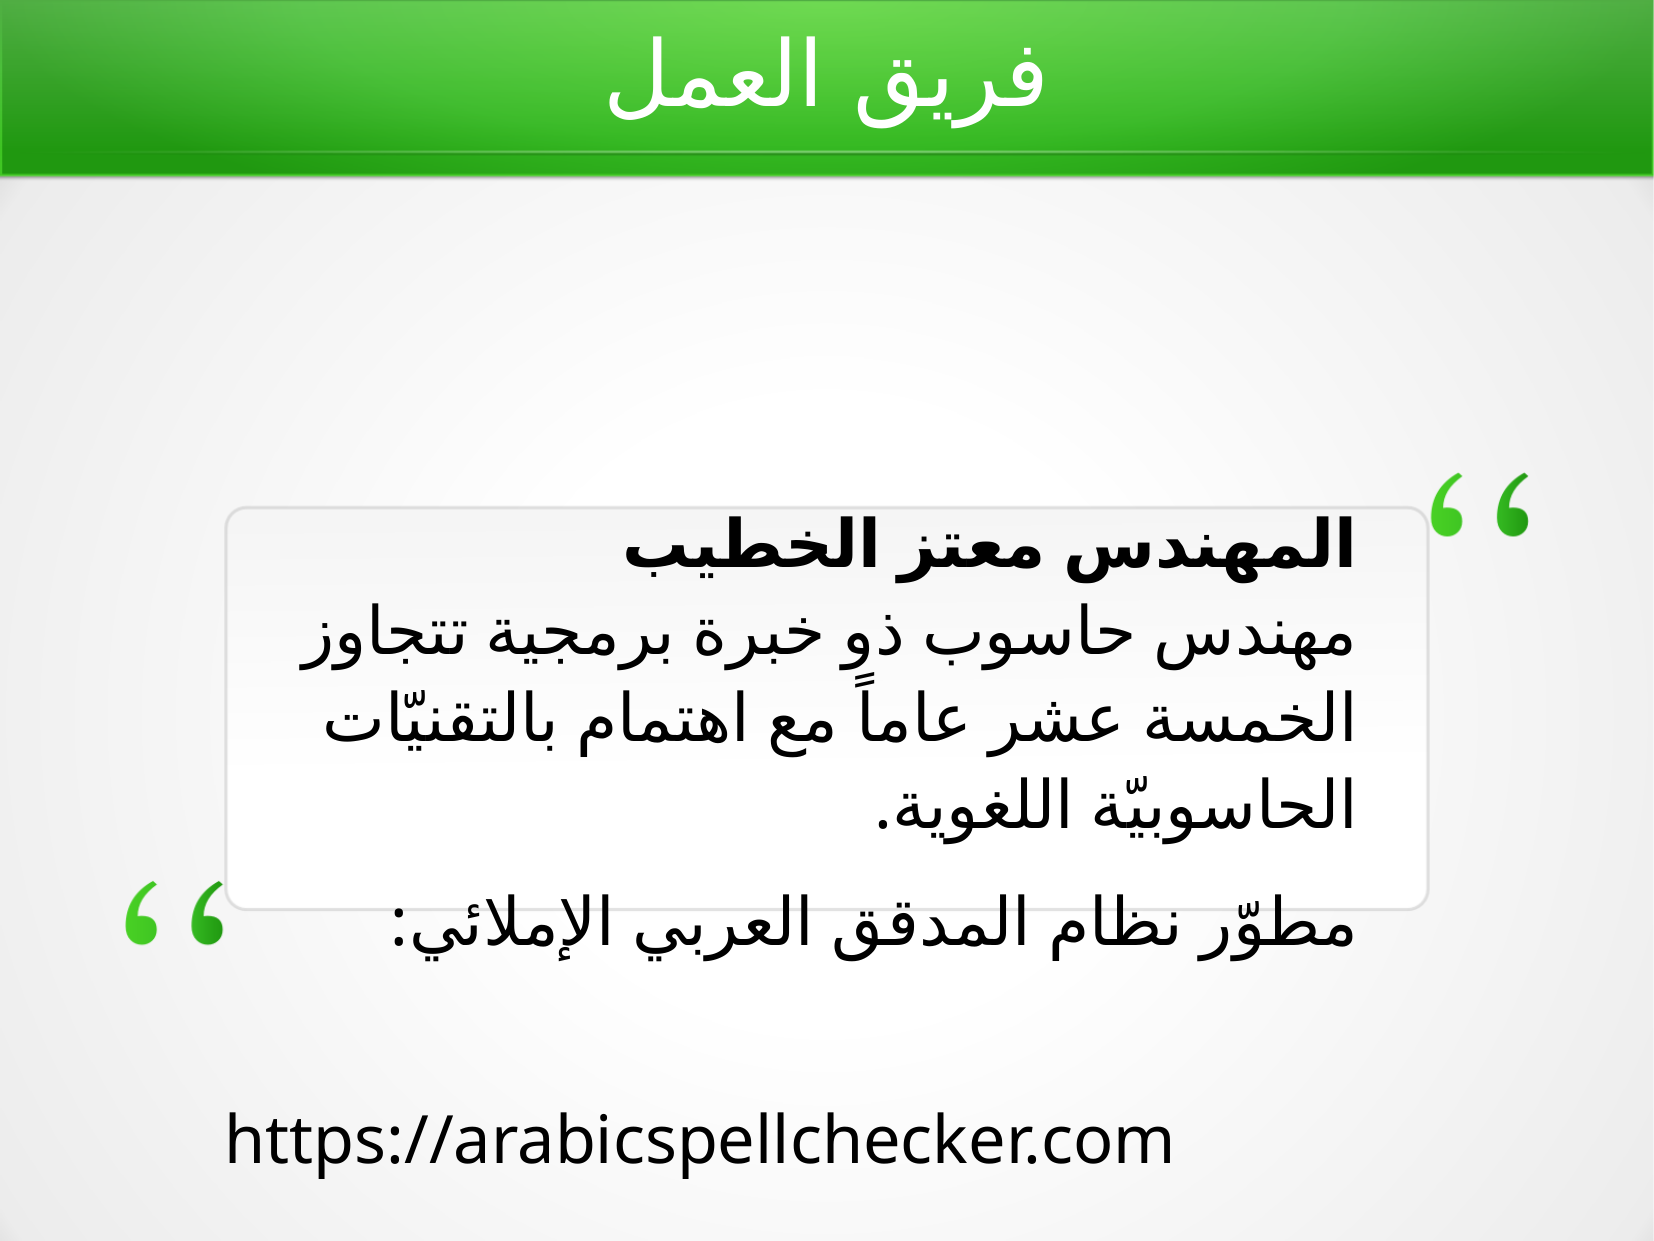

# فريق العمل
المهندس معتز الخطيب
مهندس حاسوب ذو خبرة برمجية تتجاوز الخمسة عشر عاماً مع اهتمام بالتقنيّات الحاسوبيّة اللغوية.
مطوّر نظام المدقق العربي اﻹملائي:
https://arabicspellchecker.com